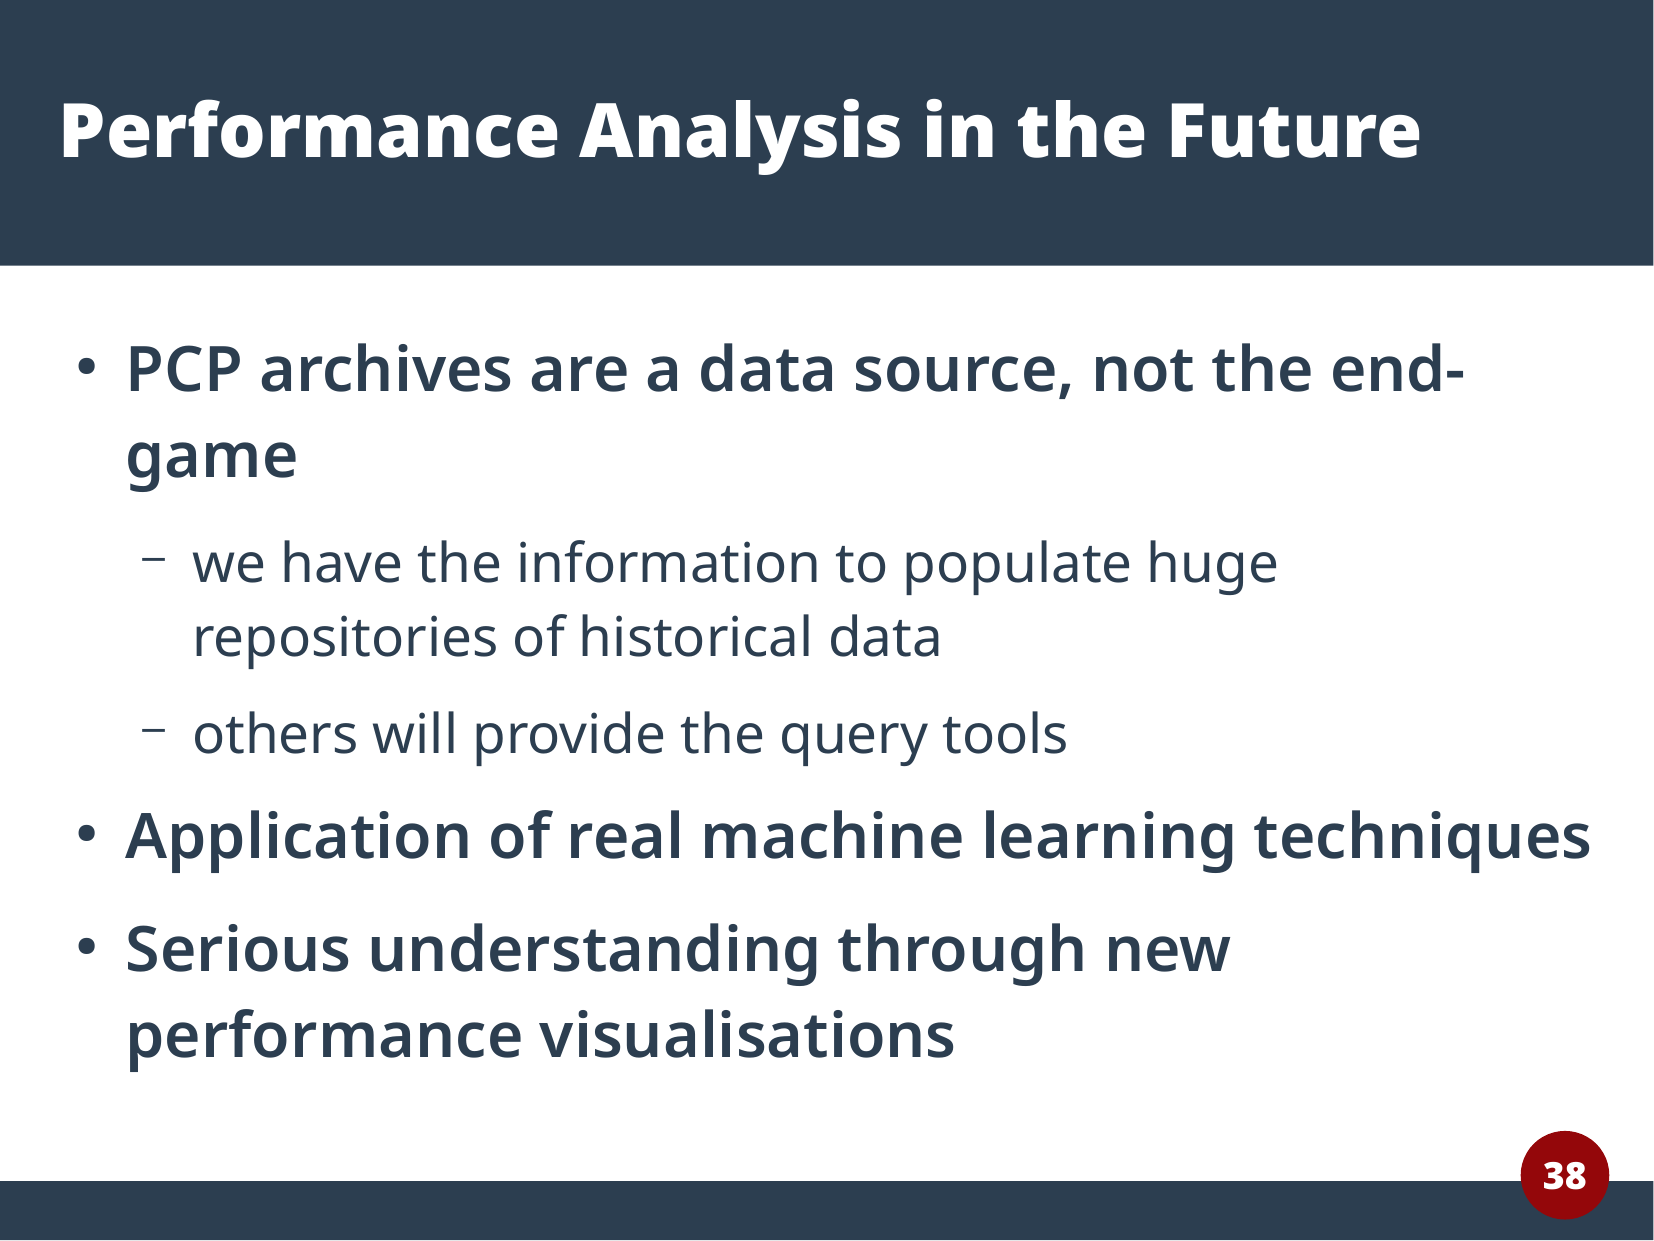

# Performance Analysis in the Future
PCP archives are a data source, not the end-game
we have the information to populate huge repositories of historical data
others will provide the query tools
Application of real machine learning techniques
Serious understanding through new performance visualisations
38